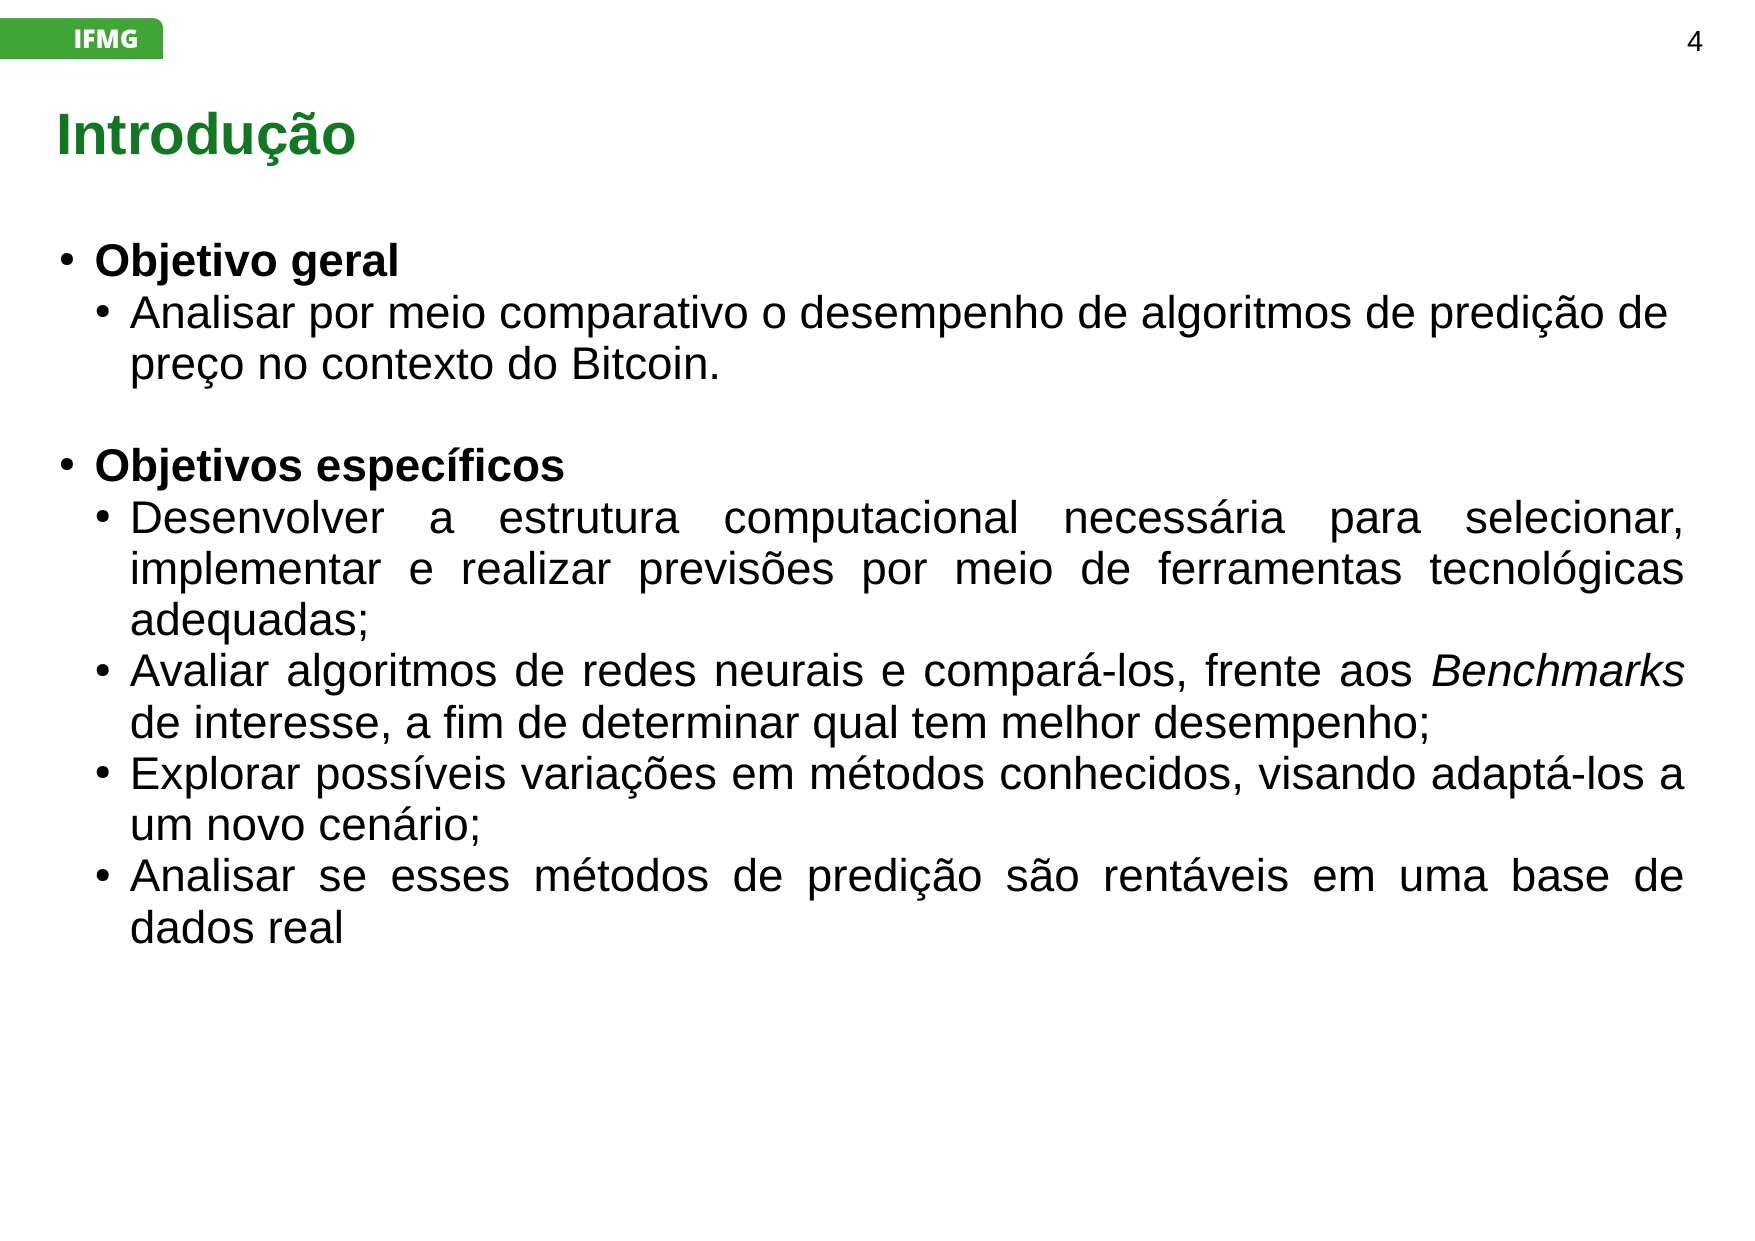

Introdução
Objetivo geral
Analisar por meio comparativo o desempenho de algoritmos de predição de preço no contexto do Bitcoin.
Objetivos específicos
Desenvolver a estrutura computacional necessária para selecionar, implementar e realizar previsões por meio de ferramentas tecnológicas adequadas;
Avaliar algoritmos de redes neurais e compará-los, frente aos Benchmarks de interesse, a fim de determinar qual tem melhor desempenho;
Explorar possíveis variações em métodos conhecidos, visando adaptá-los a um novo cenário;
Analisar se esses métodos de predição são rentáveis em uma base de dados real